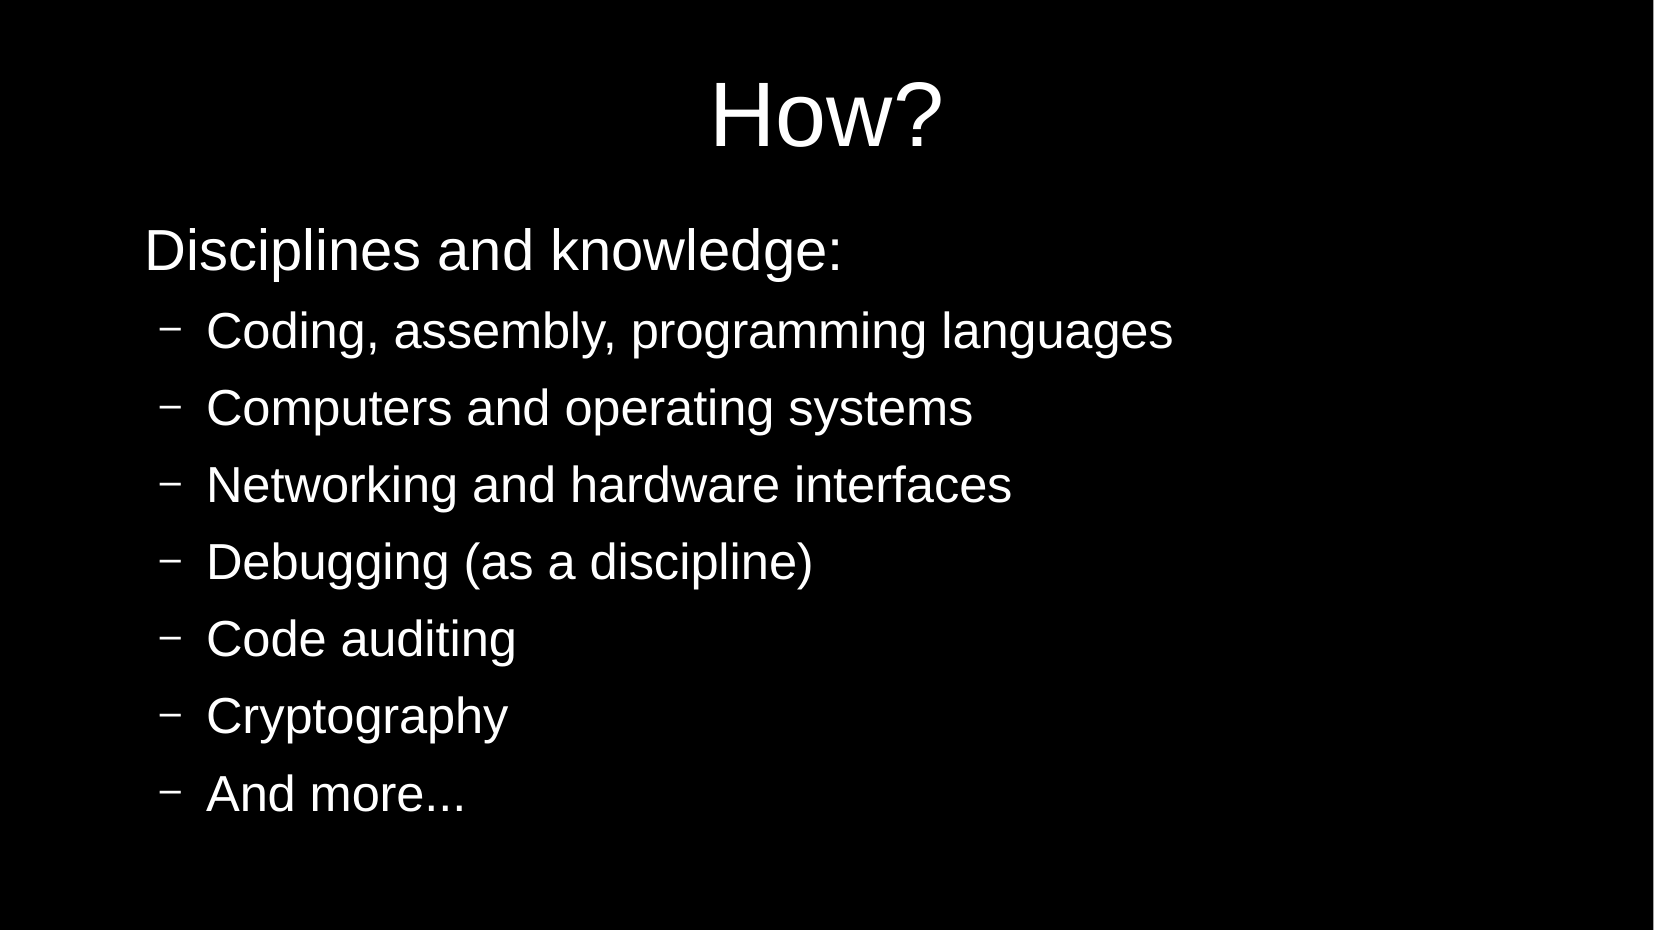

# How?
Disciplines and knowledge:
Coding, assembly, programming languages
Computers and operating systems
Networking and hardware interfaces
Debugging (as a discipline)
Code auditing
Cryptography
And more...